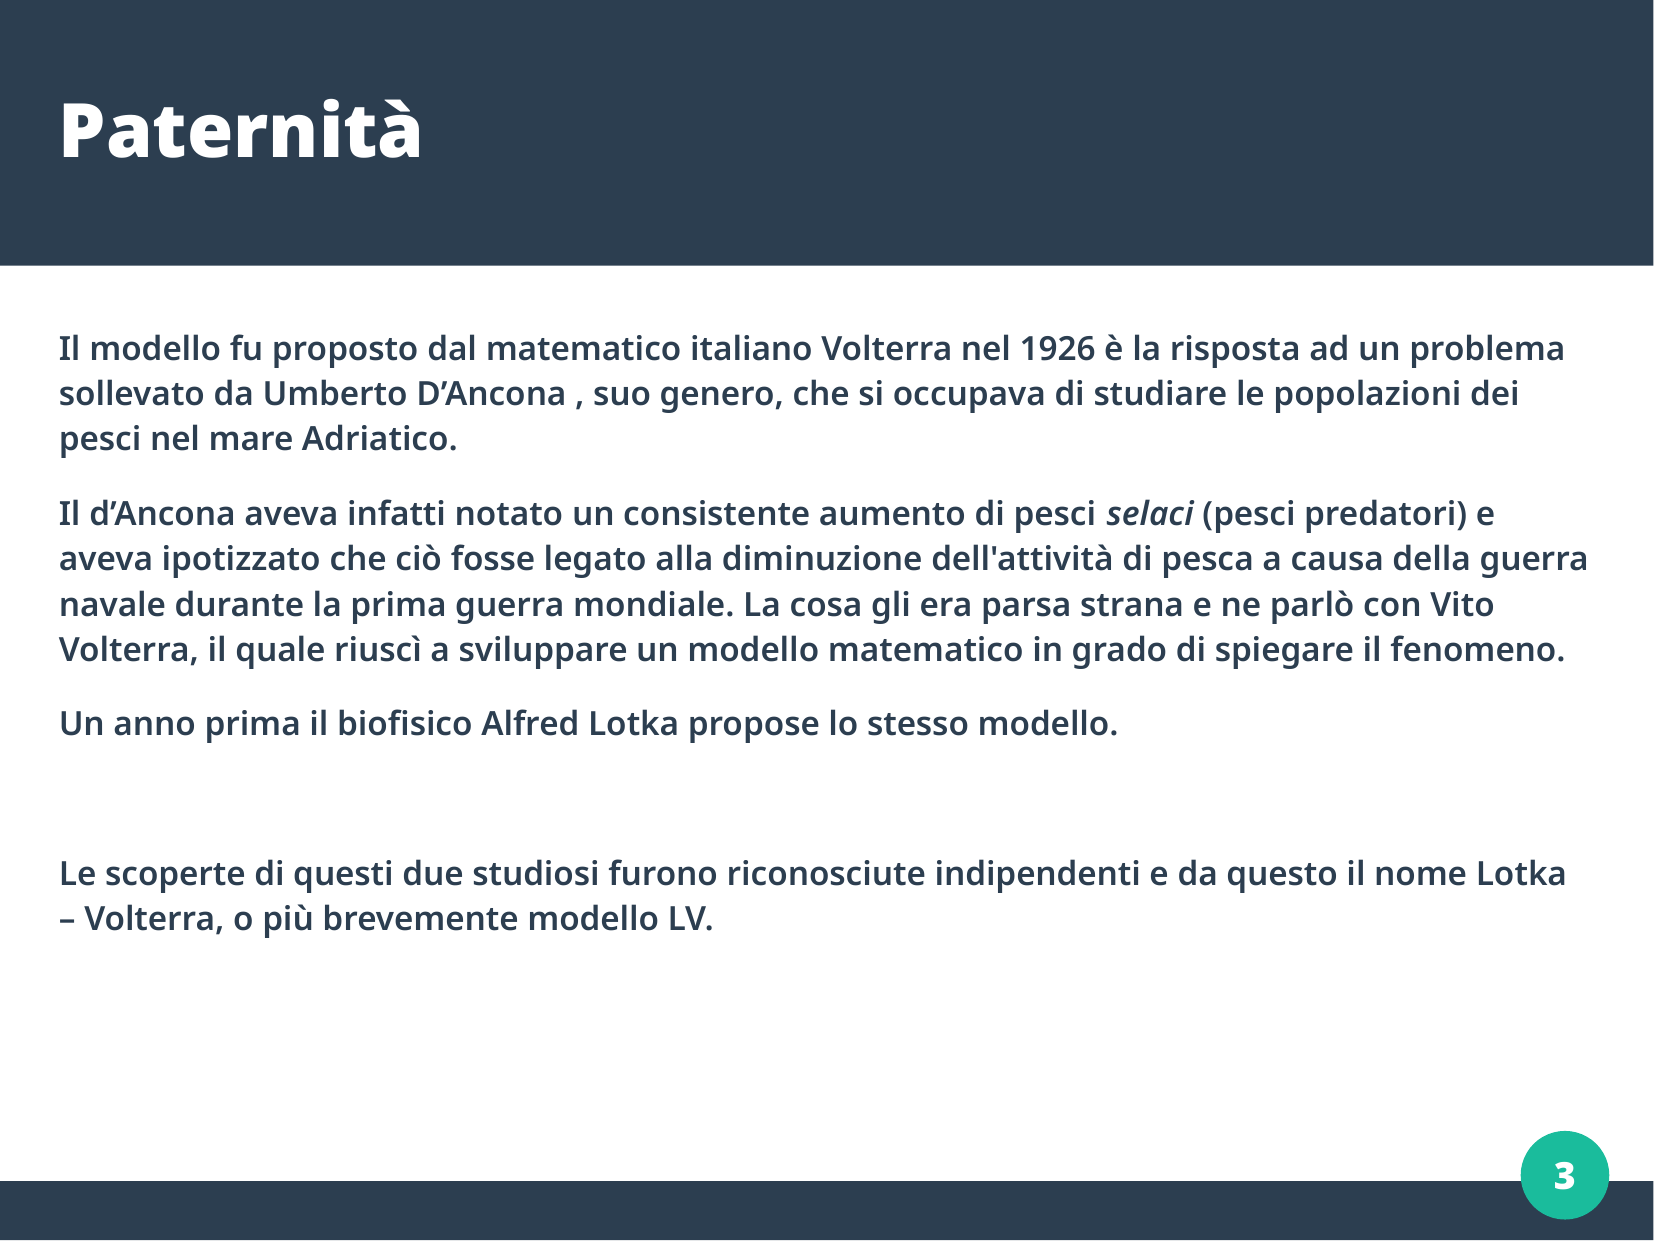

# Paternità
Il modello fu proposto dal matematico italiano Volterra nel 1926 è la risposta ad un problema sollevato da Umberto D’Ancona , suo genero, che si occupava di studiare le popolazioni dei pesci nel mare Adriatico.
Il d’Ancona aveva infatti notato un consistente aumento di pesci selaci (pesci predatori) e aveva ipotizzato che ciò fosse legato alla diminuzione dell'attività di pesca a causa della guerra navale durante la prima guerra mondiale. La cosa gli era parsa strana e ne parlò con Vito Volterra, il quale riuscì a sviluppare un modello matematico in grado di spiegare il fenomeno.
Un anno prima il biofisico Alfred Lotka propose lo stesso modello.
Le scoperte di questi due studiosi furono riconosciute indipendenti e da questo il nome Lotka – Volterra, o più brevemente modello LV.
3